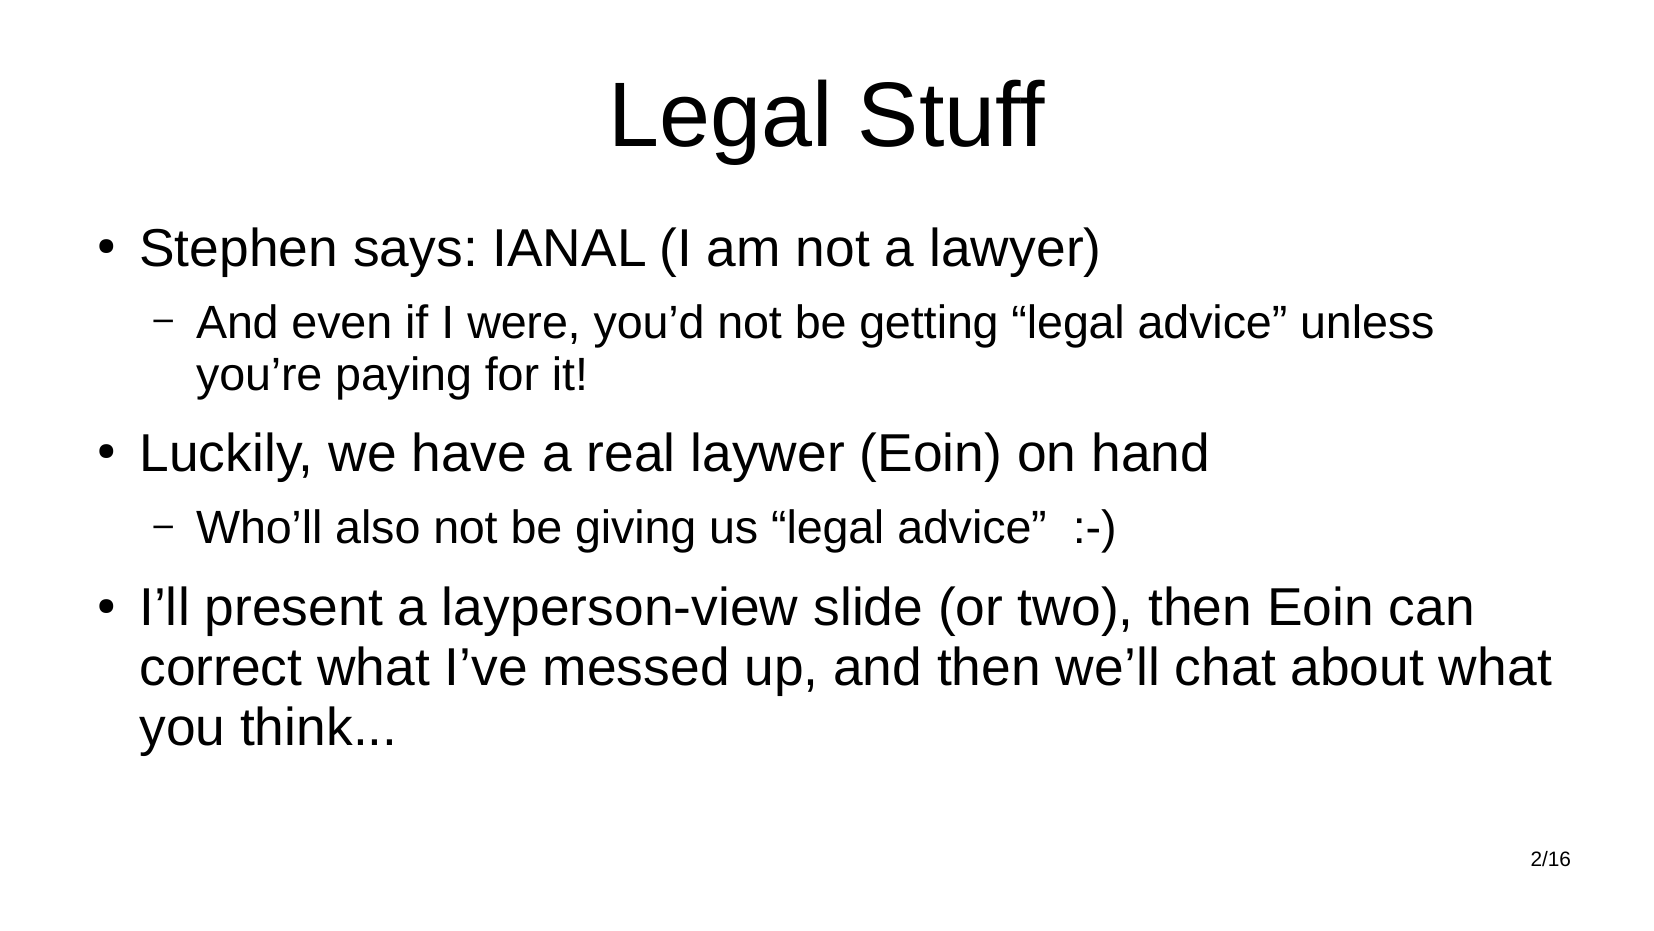

# Legal Stuff
Stephen says: IANAL (I am not a lawyer)
And even if I were, you’d not be getting “legal advice” unless you’re paying for it!
Luckily, we have a real laywer (Eoin) on hand
Who’ll also not be giving us “legal advice” :-)
I’ll present a layperson-view slide (or two), then Eoin can correct what I’ve messed up, and then we’ll chat about what you think...
2